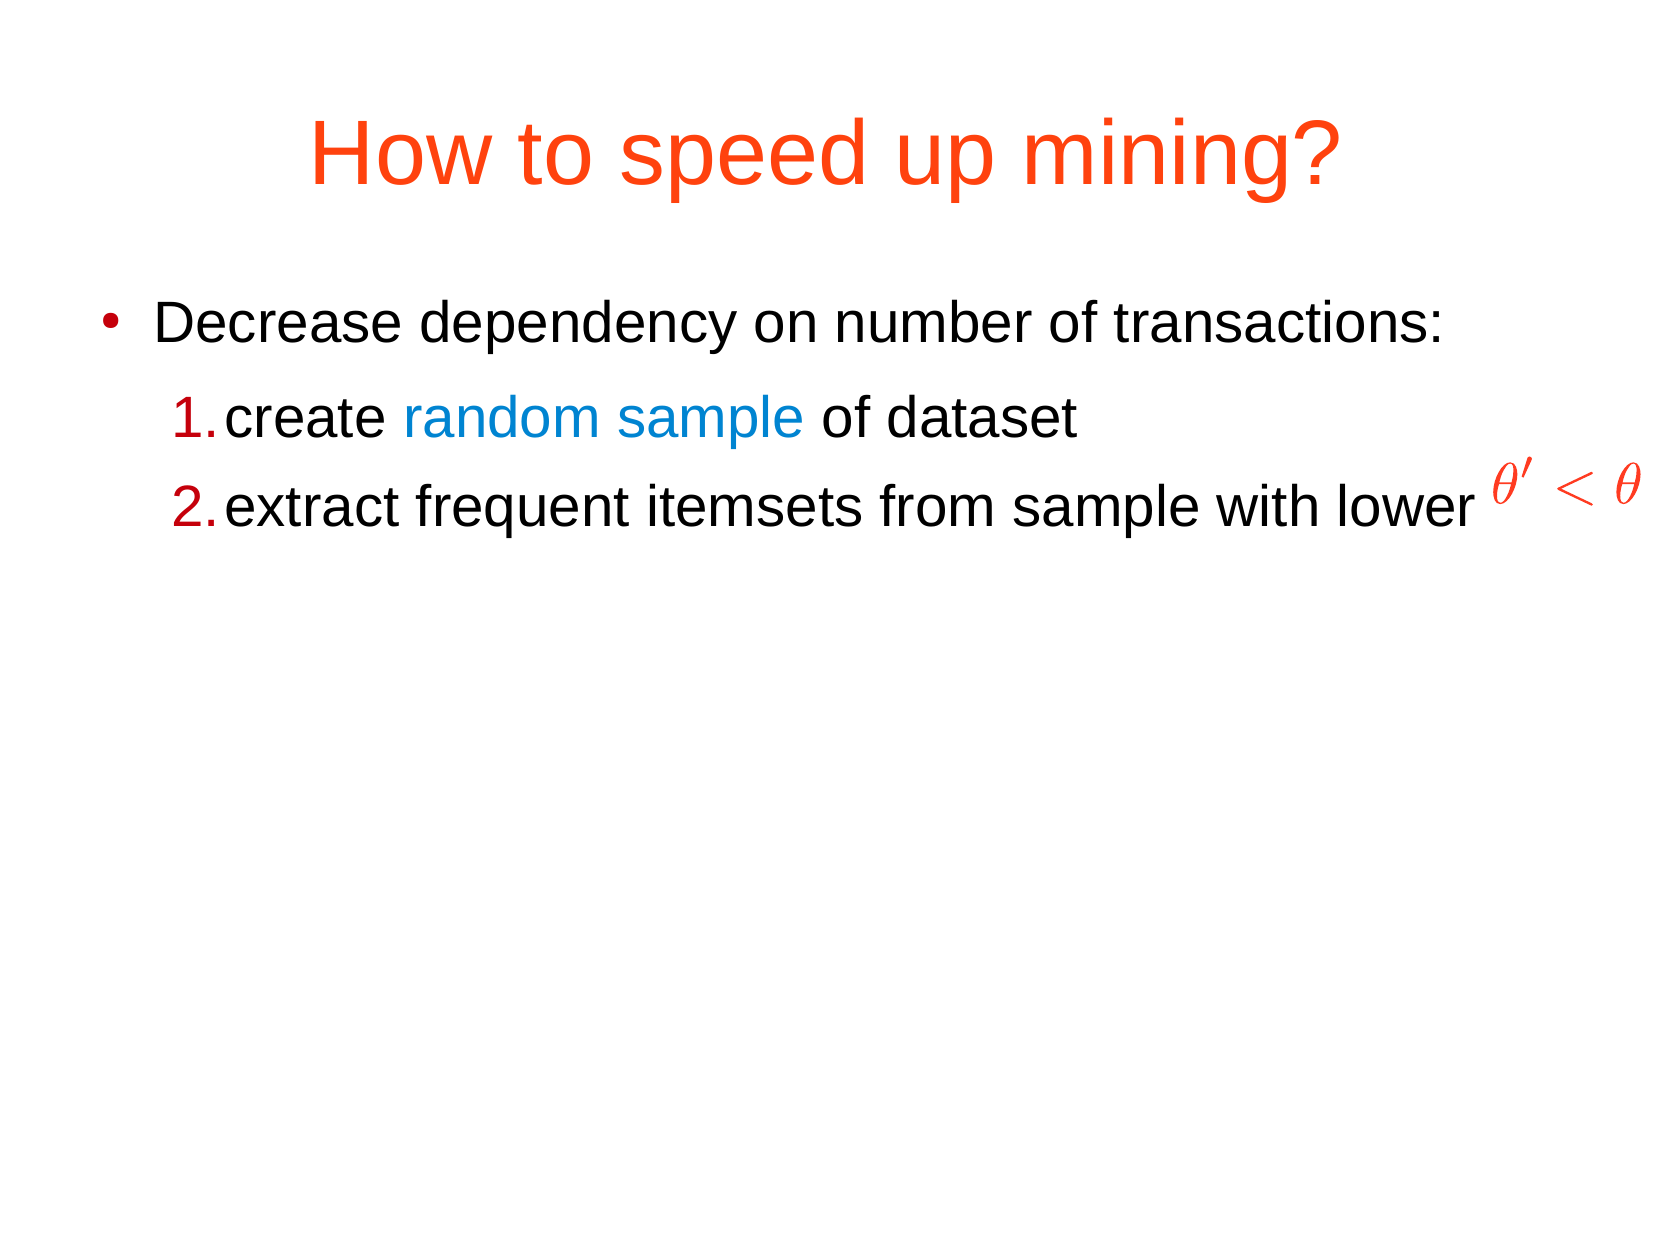

# How to speed up mining?
Decrease dependency on number of transactions:
create random sample of dataset
extract frequent itemsets from sample with lower